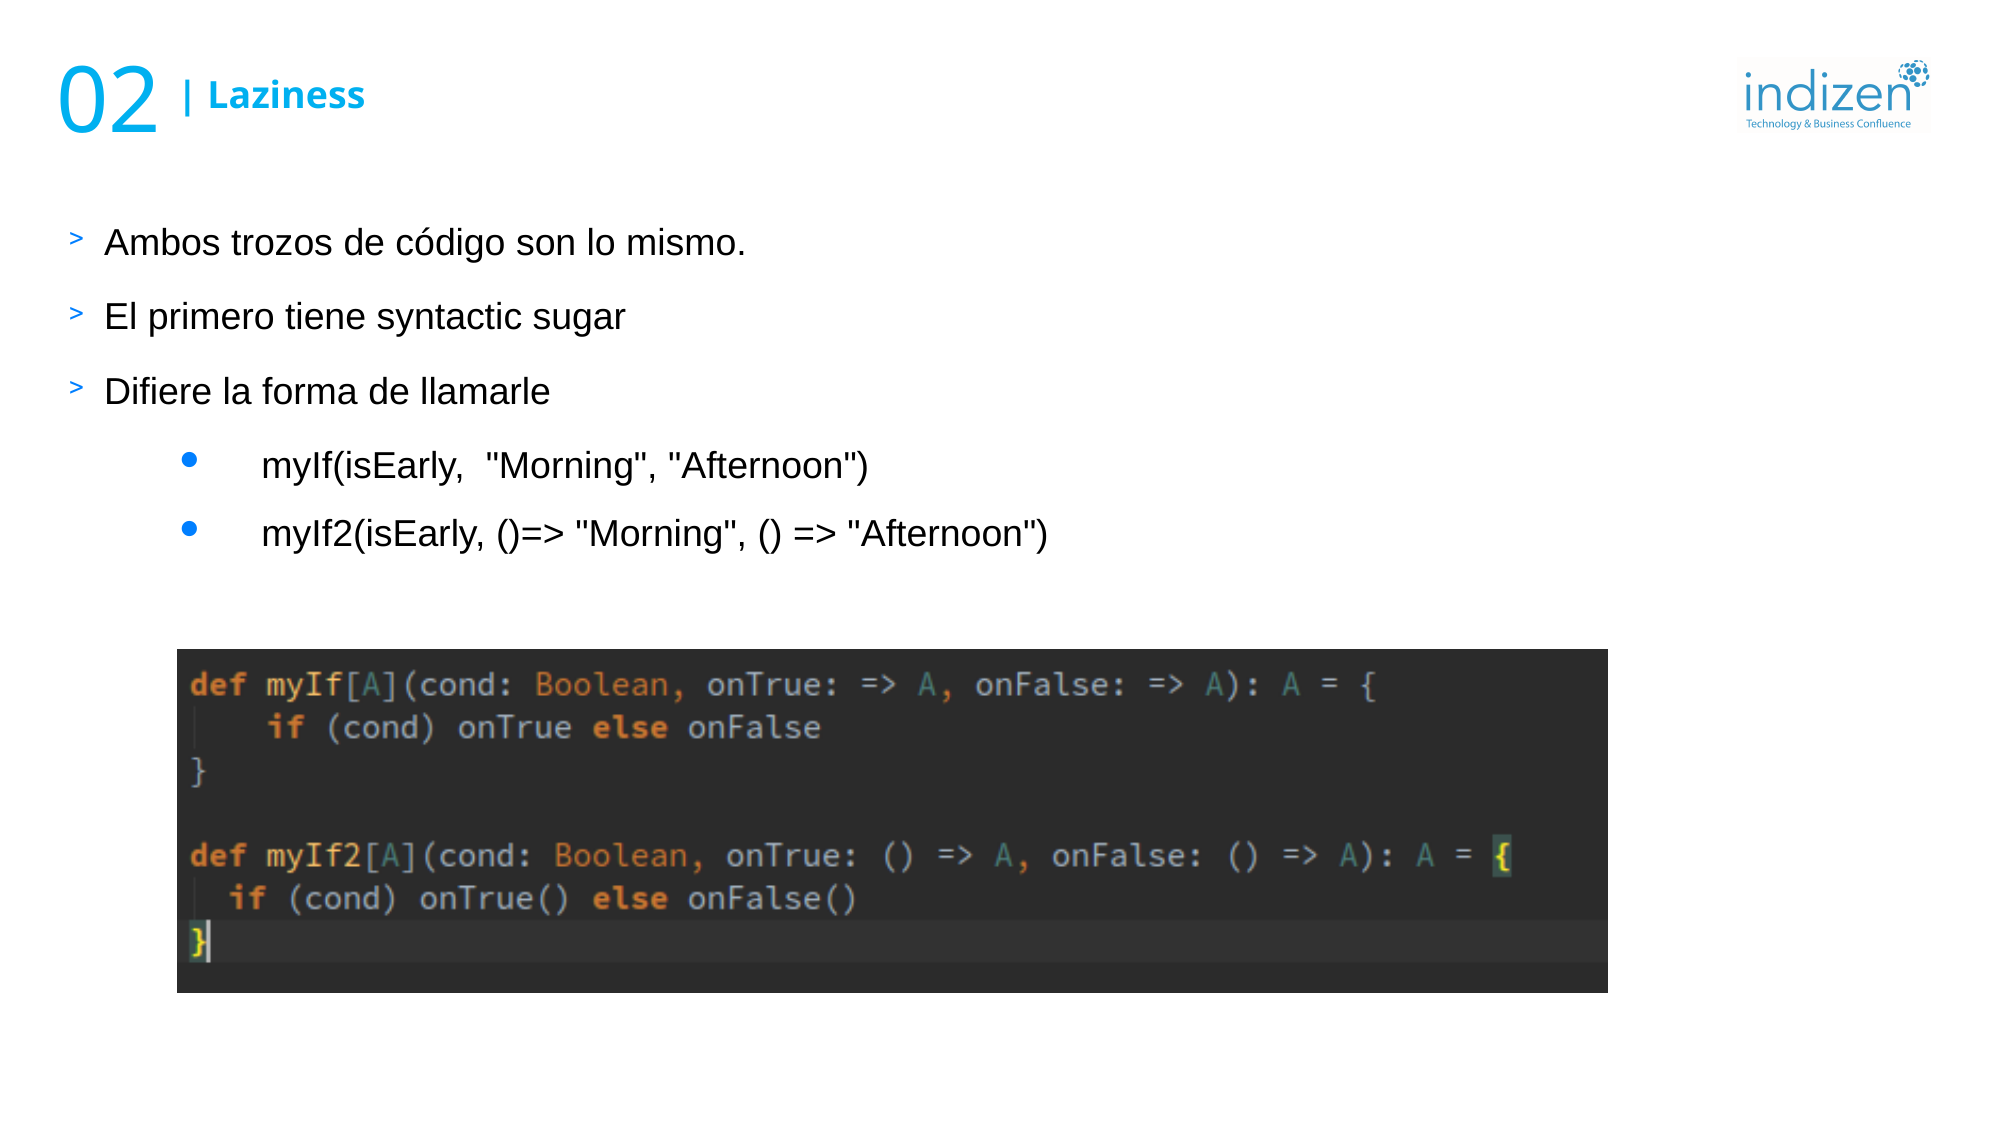

02
| Laziness
Ambos trozos de código son lo mismo.
El primero tiene syntactic sugar
Difiere la forma de llamarle
myIf(isEarly, "Morning", "Afternoon")
myIf2(isEarly, ()=> "Morning", () => "Afternoon")